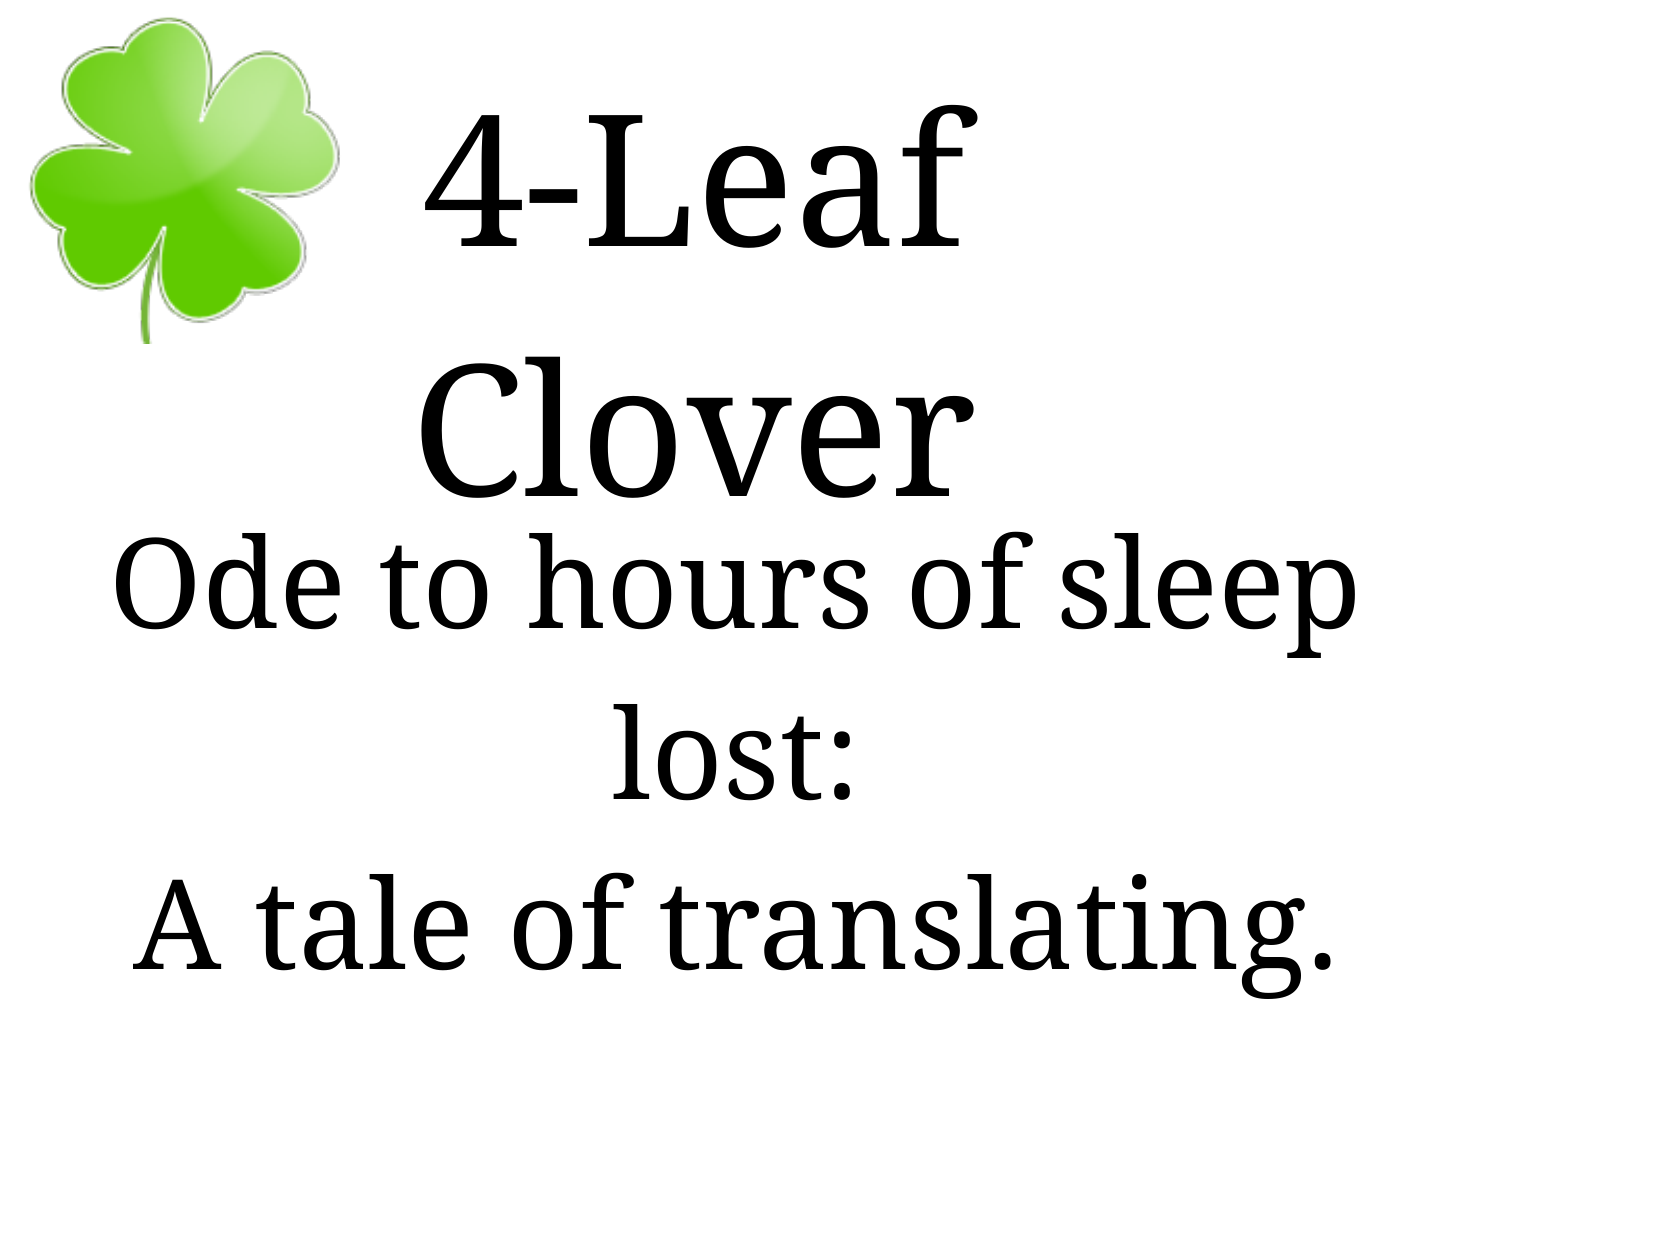

4-Leaf Clover
Ode to hours of sleep lost:
A tale of translating.